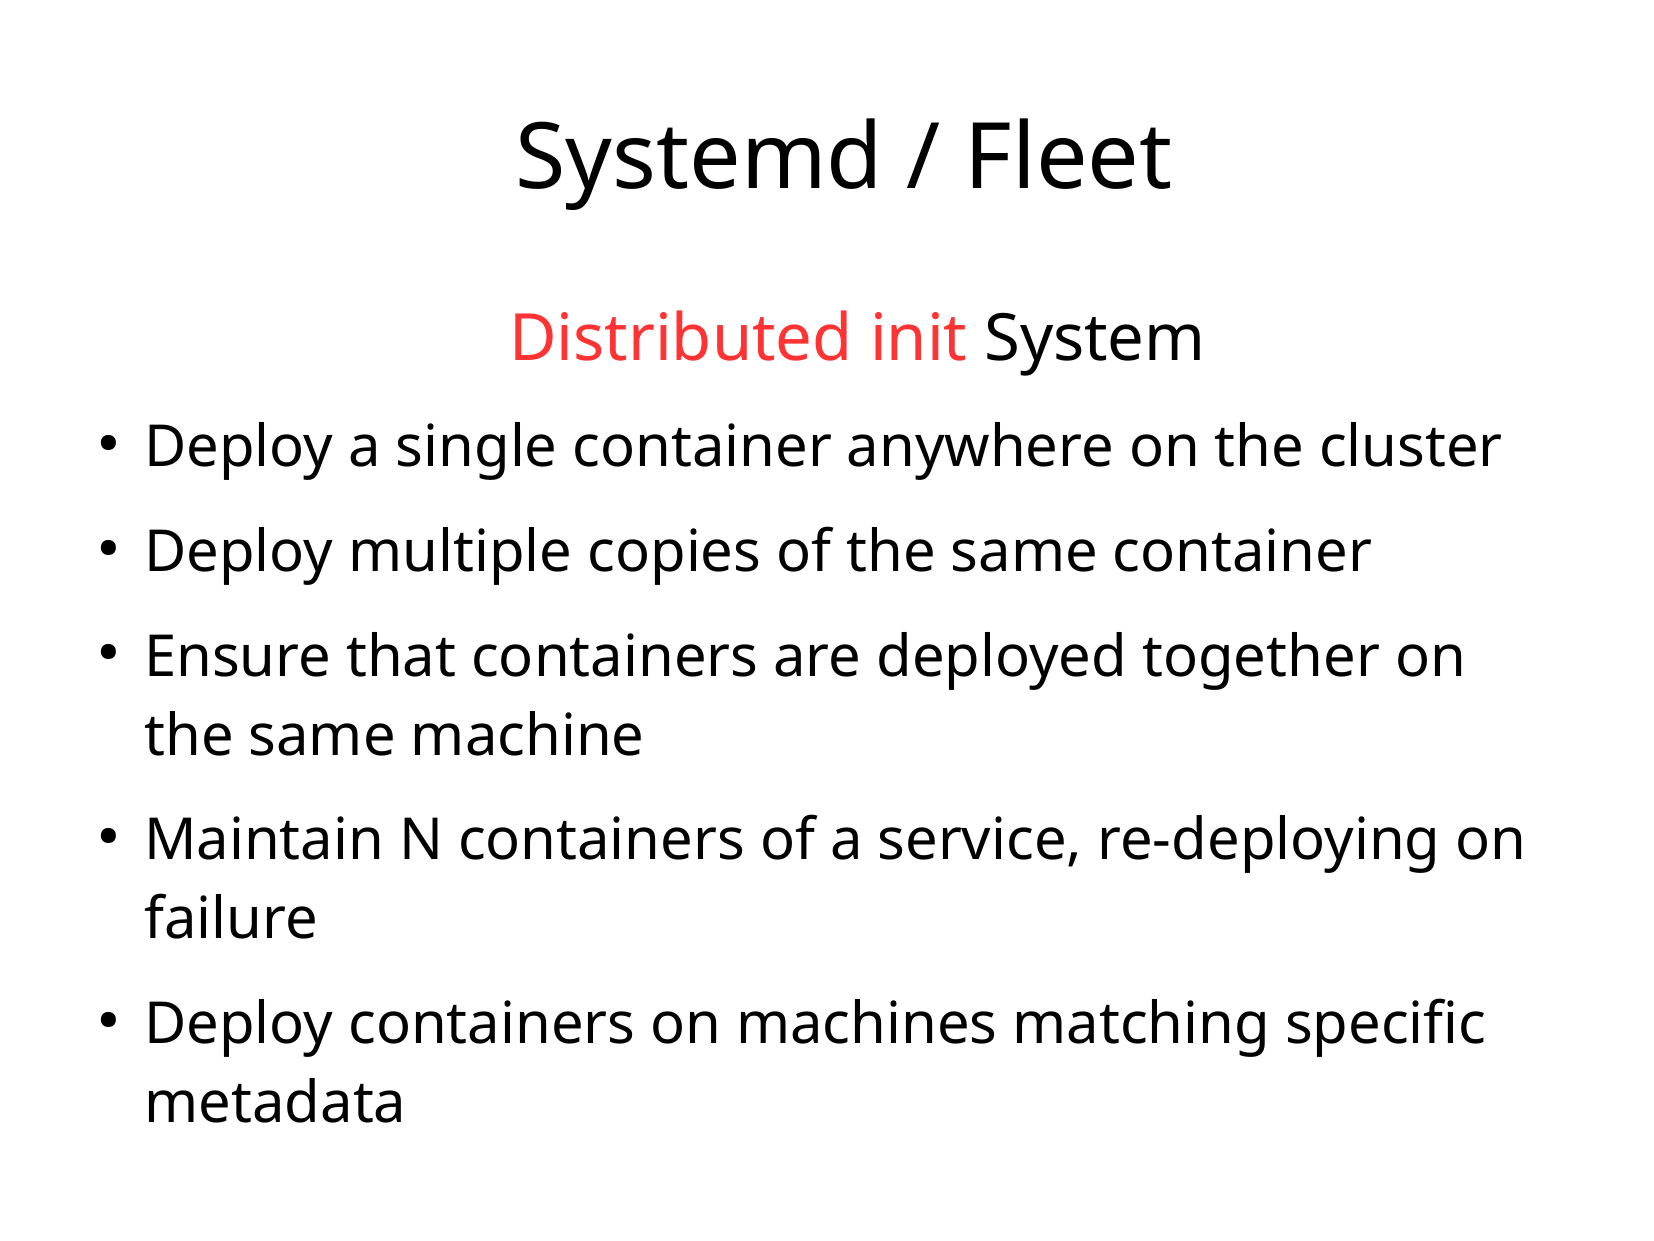

# Systemd / Fleet
Distributed init System
Deploy a single container anywhere on the cluster
Deploy multiple copies of the same container
Ensure that containers are deployed together on the same machine
Maintain N containers of a service, re-deploying on failure
Deploy containers on machines matching specific metadata